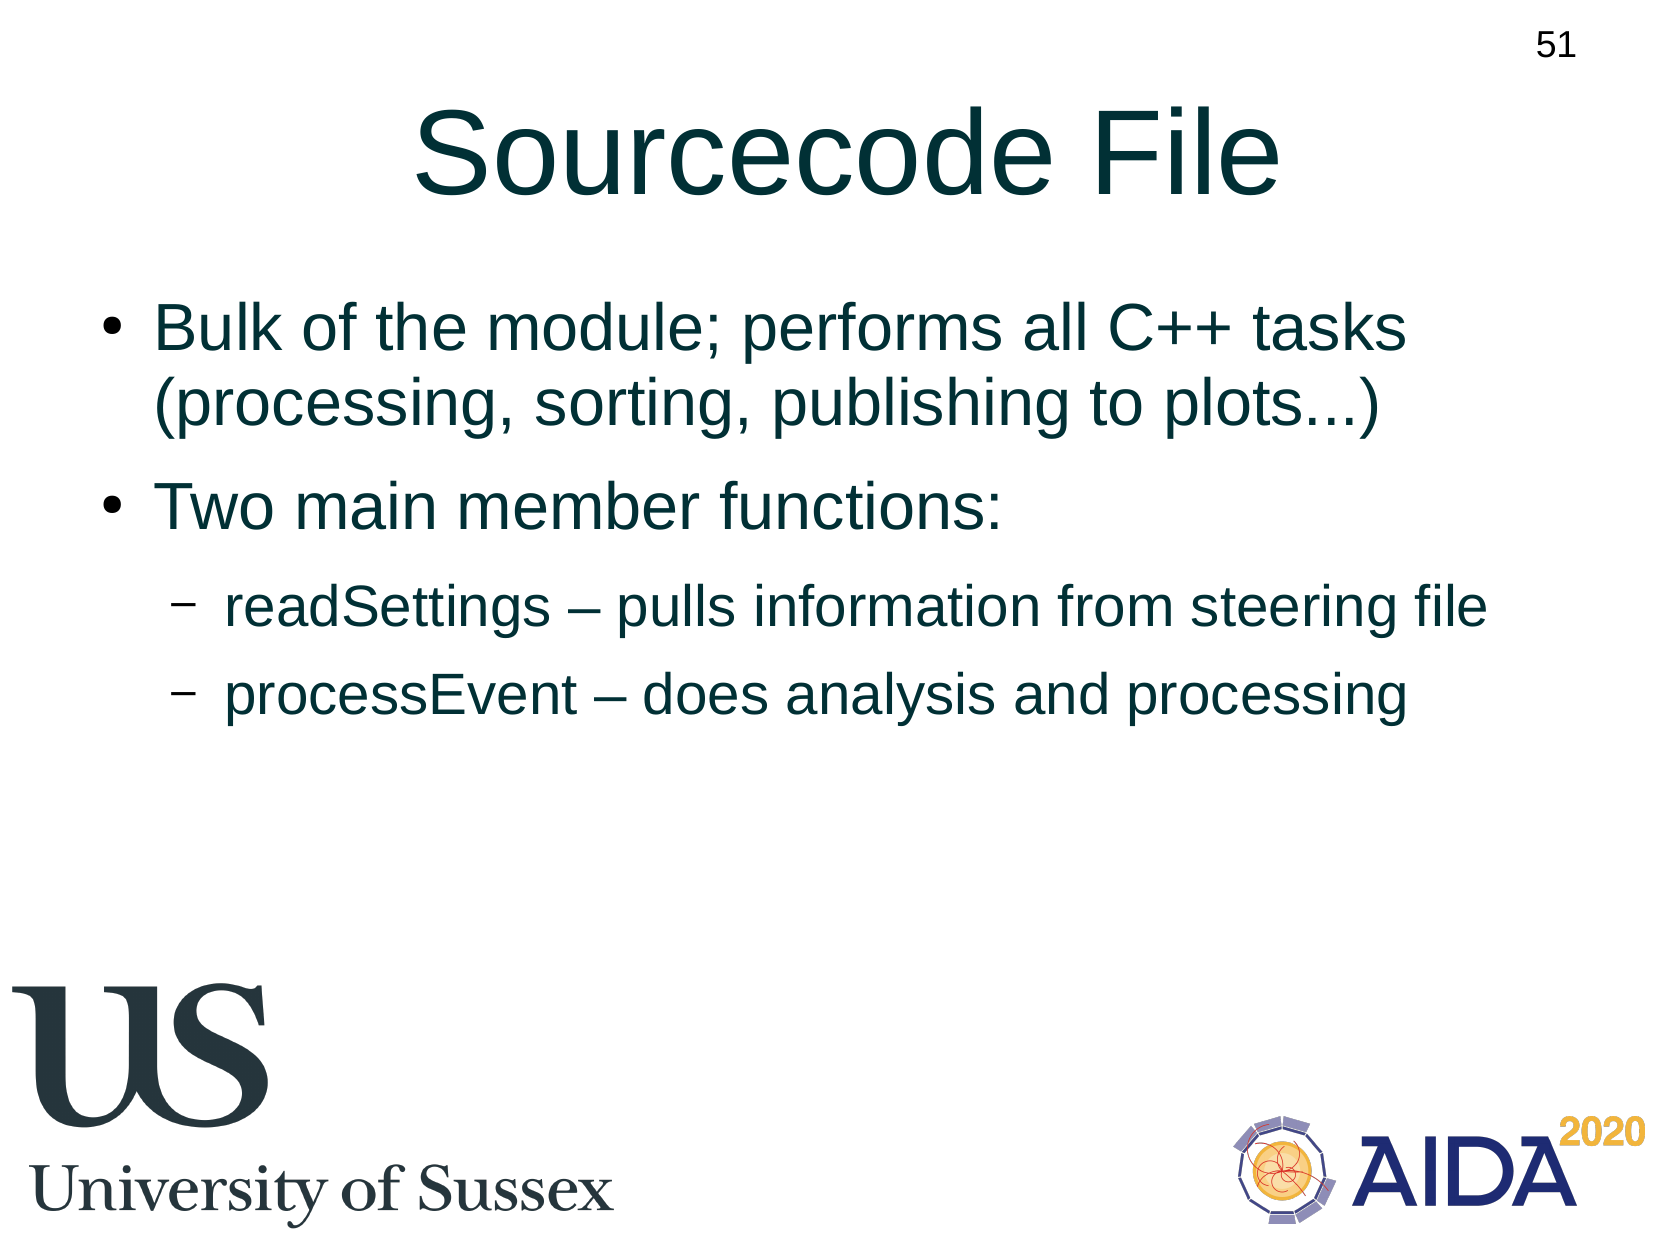

# Sourcecode File
Bulk of the module; performs all C++ tasks (processing, sorting, publishing to plots...)
Two main member functions:
readSettings – pulls information from steering file
processEvent – does analysis and processing